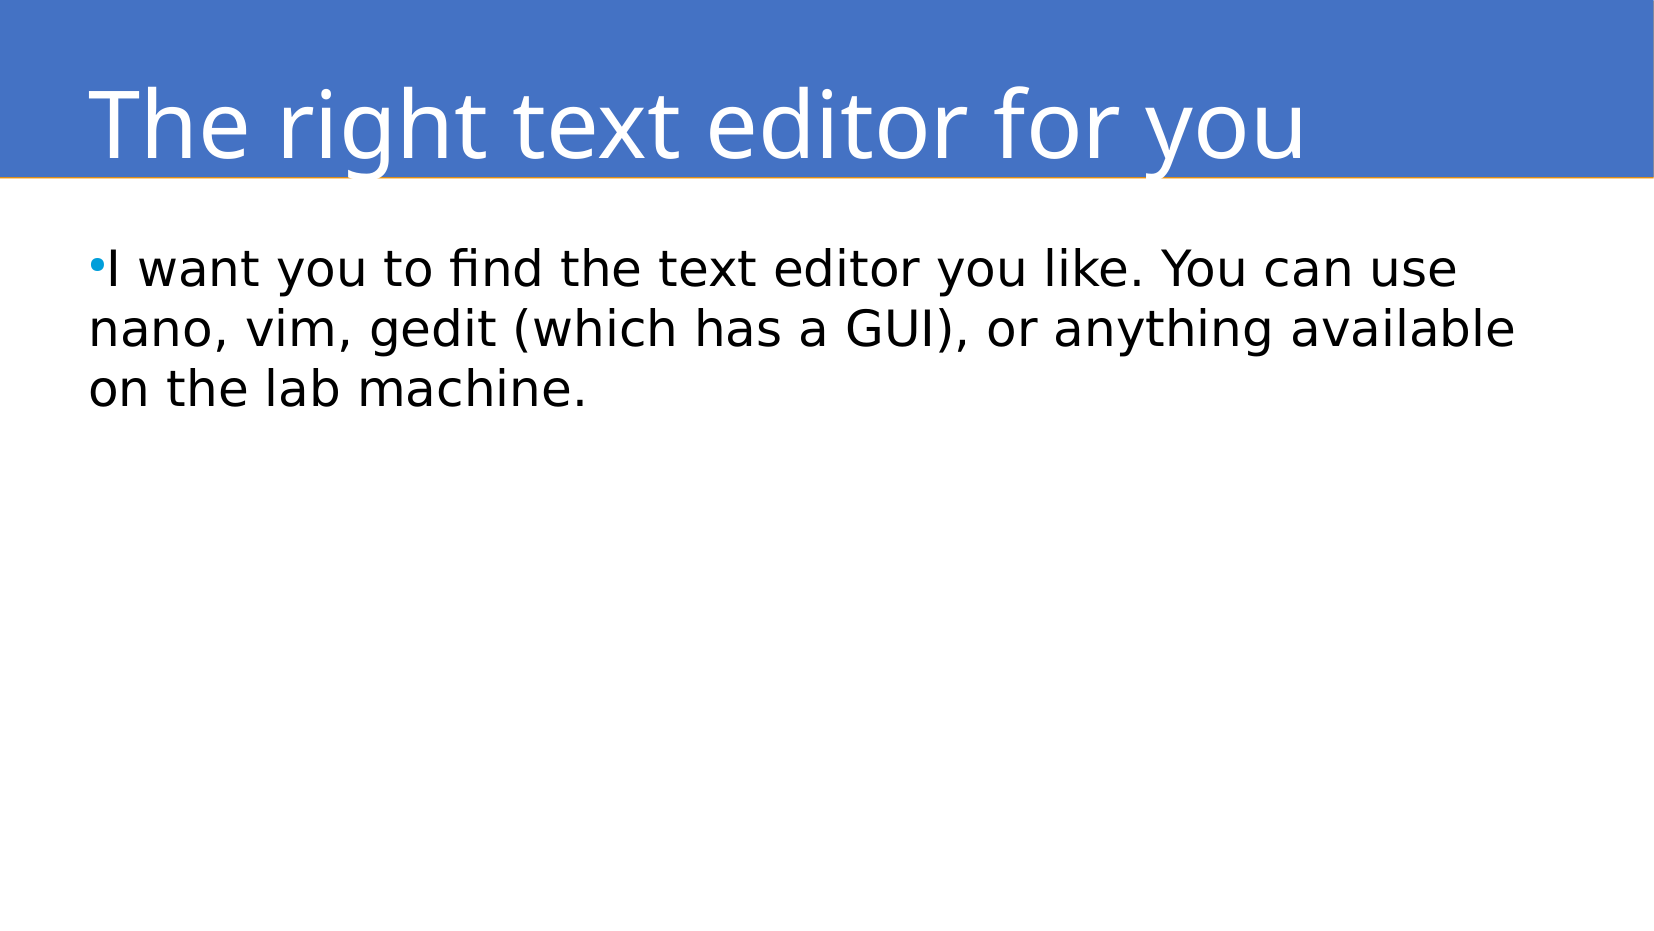

# The right text editor for you
I want you to find the text editor you like. You can use nano, vim, gedit (which has a GUI), or anything available on the lab machine.